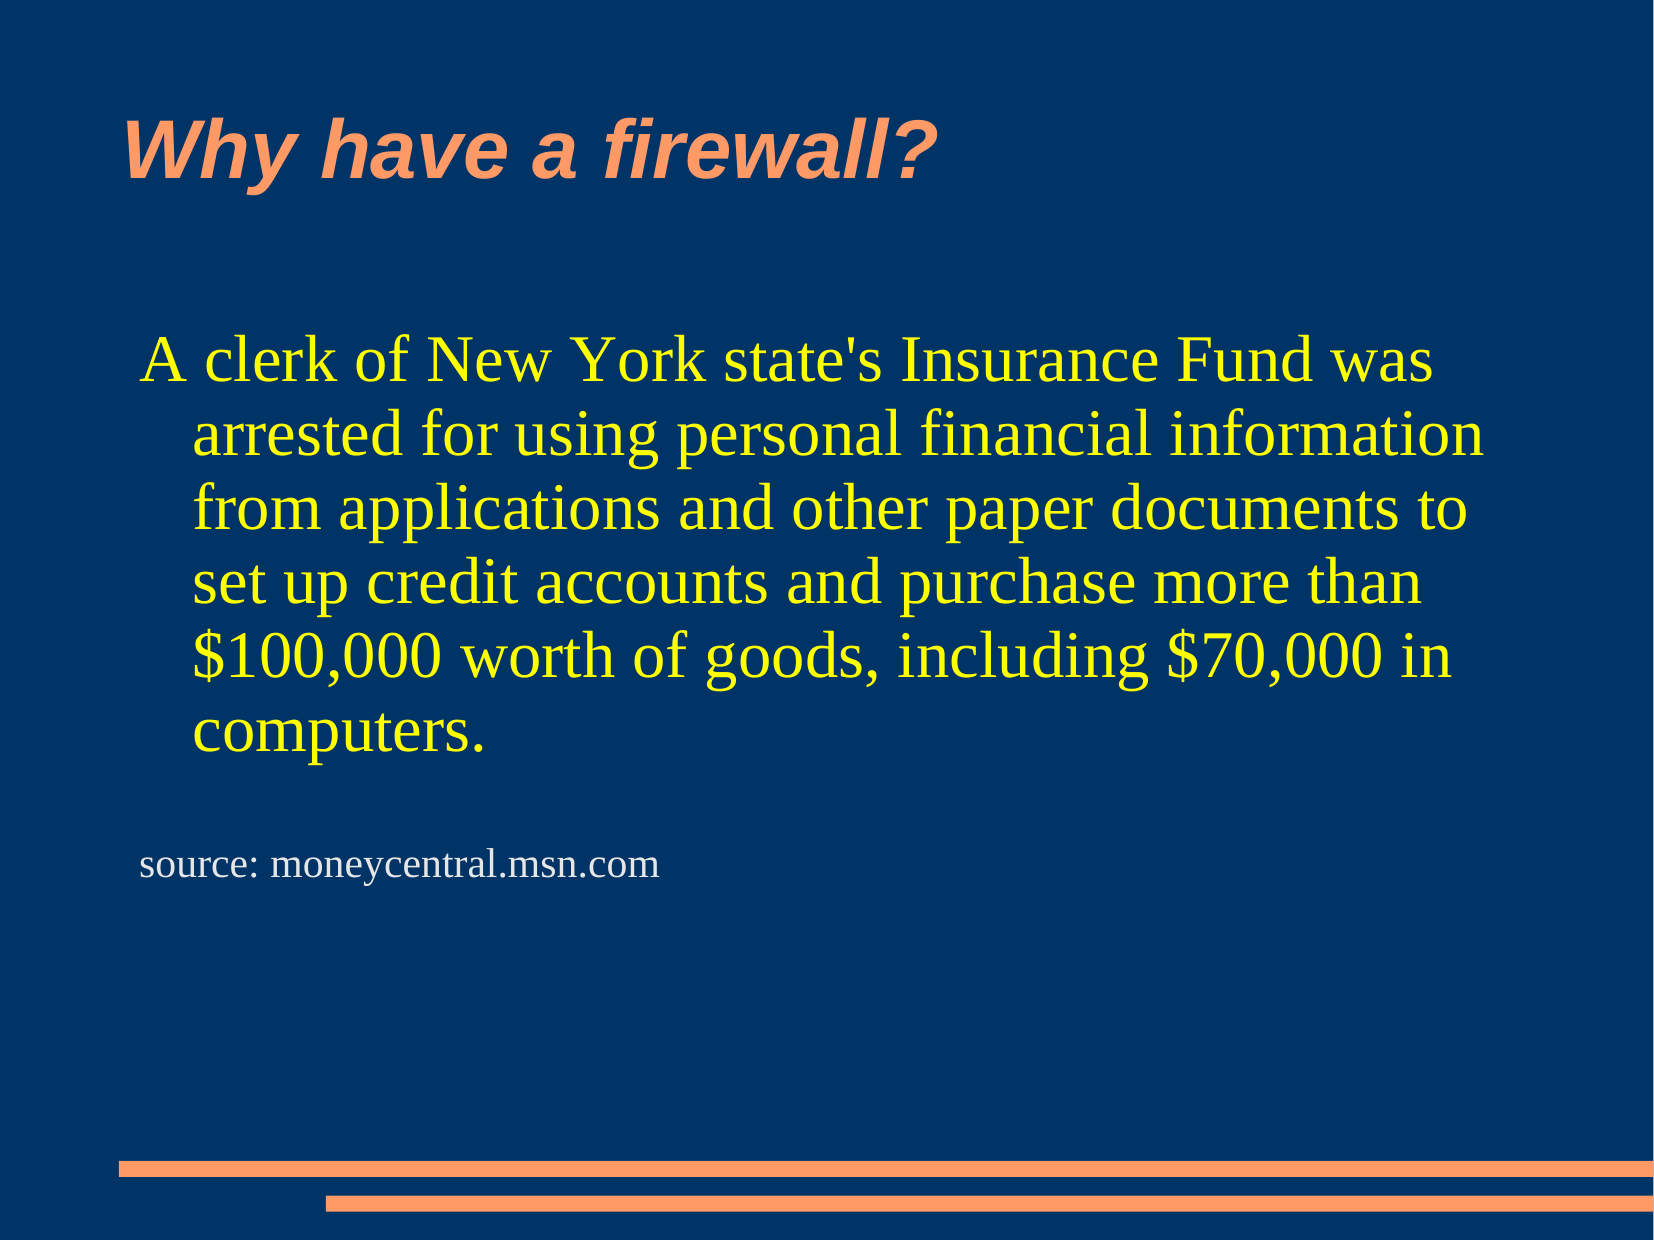

# Why have a firewall?
A clerk of New York state's Insurance Fund was arrested for using personal financial information from applications and other paper documents to set up credit accounts and purchase more than $100,000 worth of goods, including $70,000 in computers.
source: moneycentral.msn.com